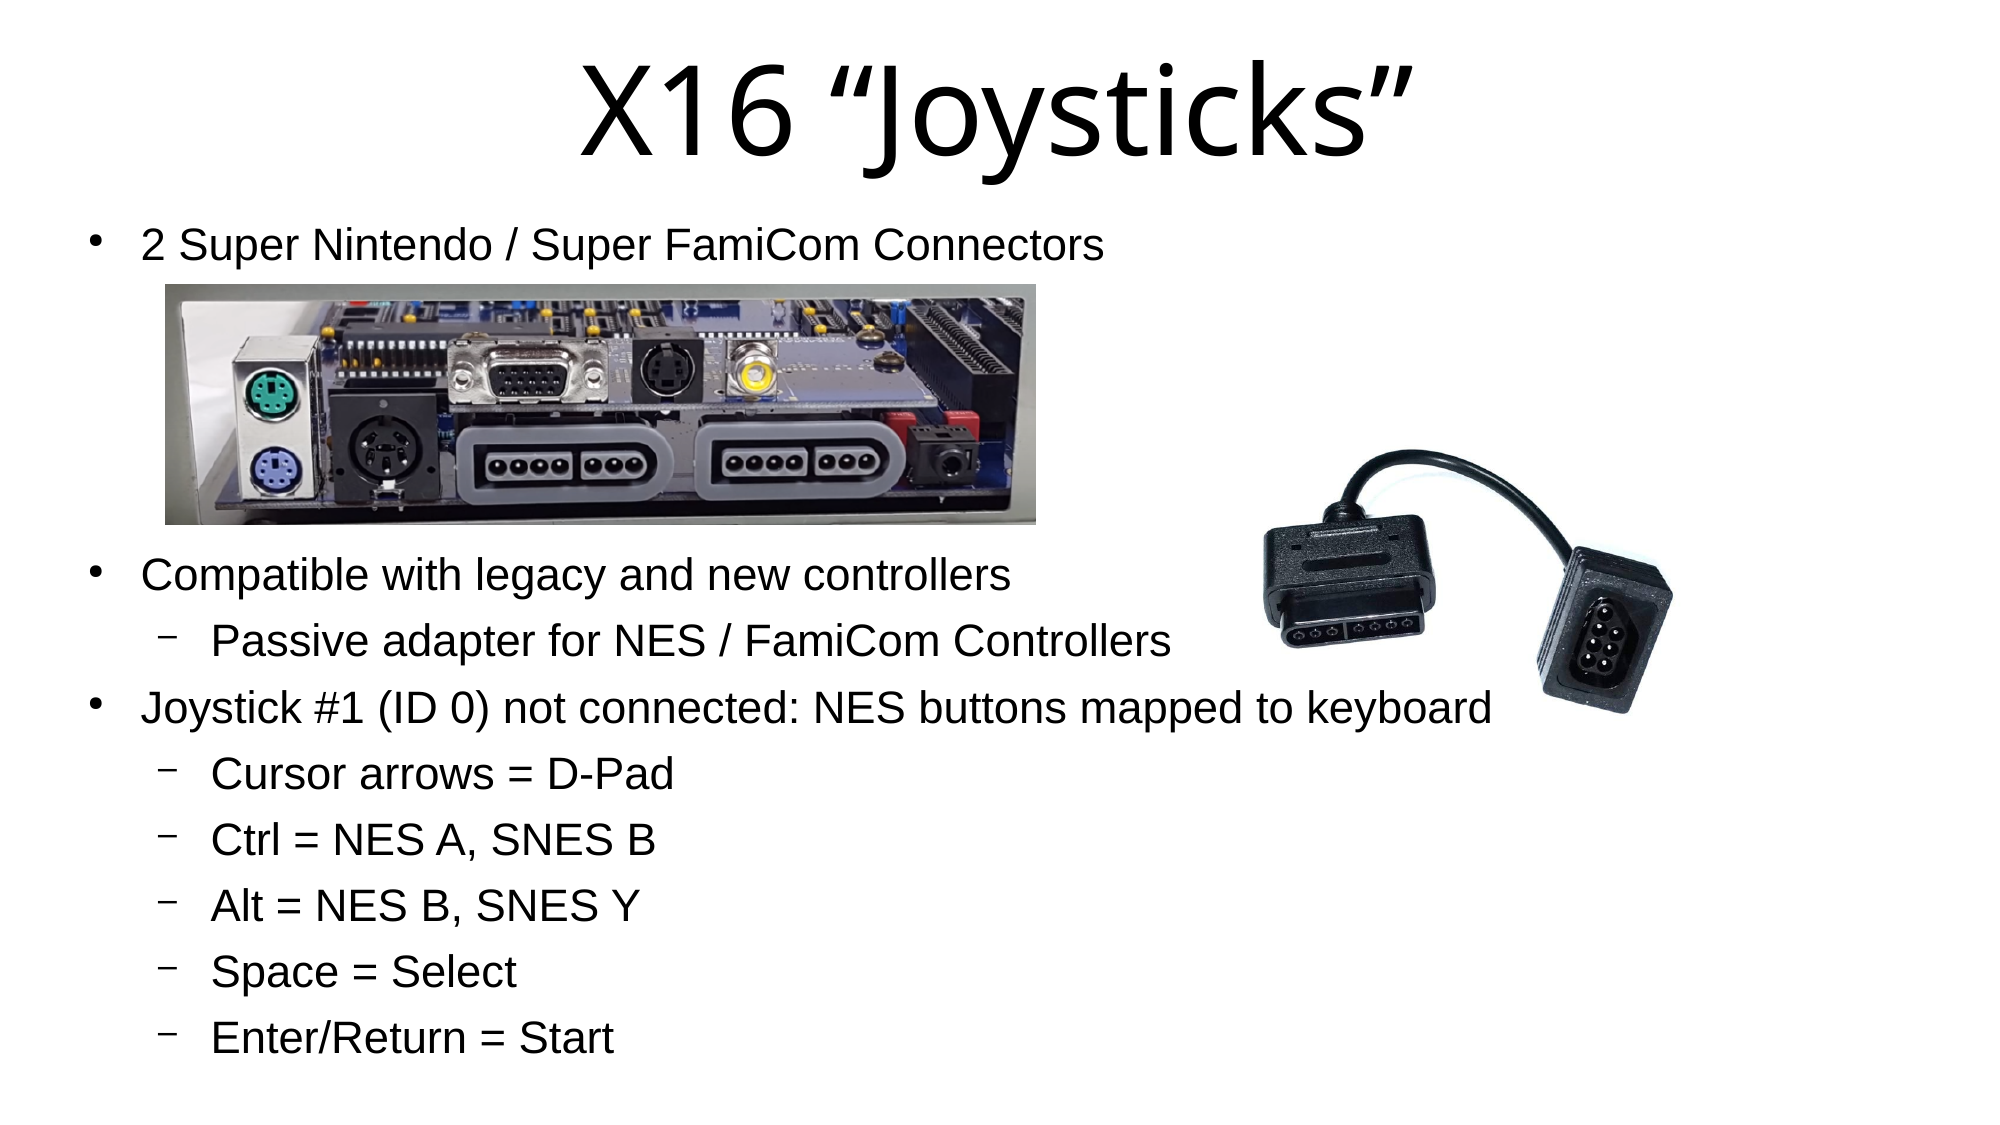

X16 “Joysticks”
# 2 Super Nintendo / Super FamiCom Connectors
Compatible with legacy and new controllers
Passive adapter for NES / FamiCom Controllers
Joystick #1 (ID 0) not connected: NES buttons mapped to keyboard
Cursor arrows = D-Pad
Ctrl = NES A, SNES B
Alt = NES B, SNES Y
Space = Select
Enter/Return = Start